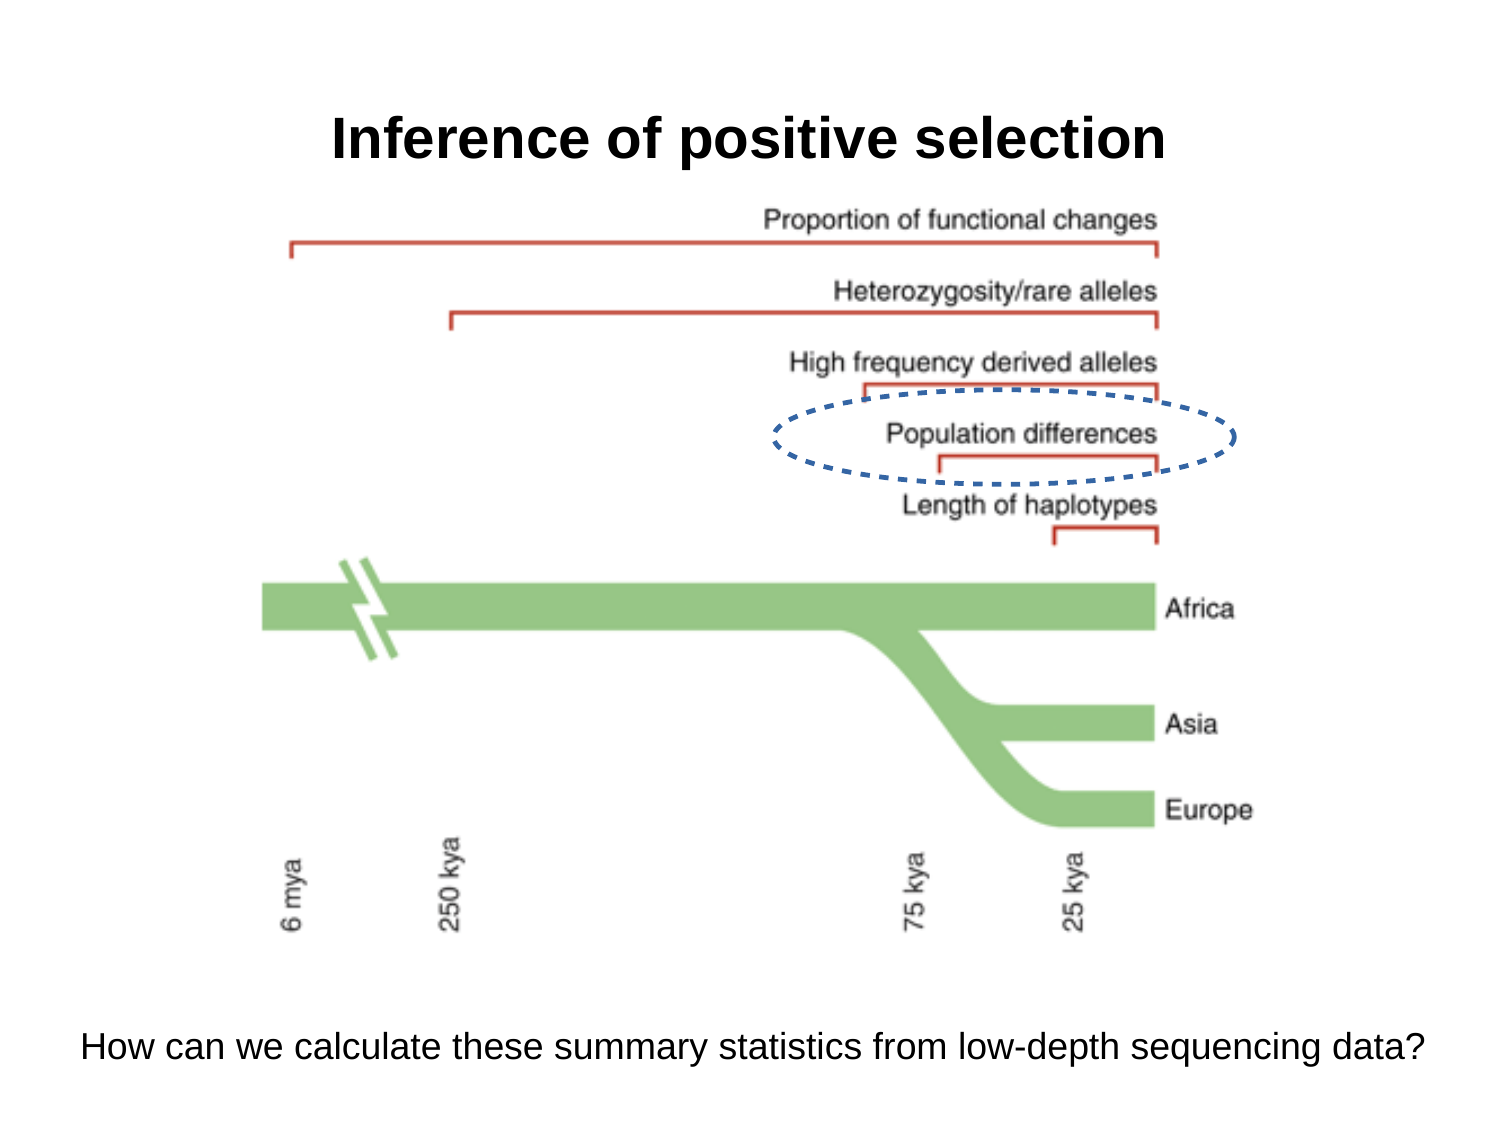

# Inference of positive selection
How can we calculate these summary statistics from low-depth sequencing data?